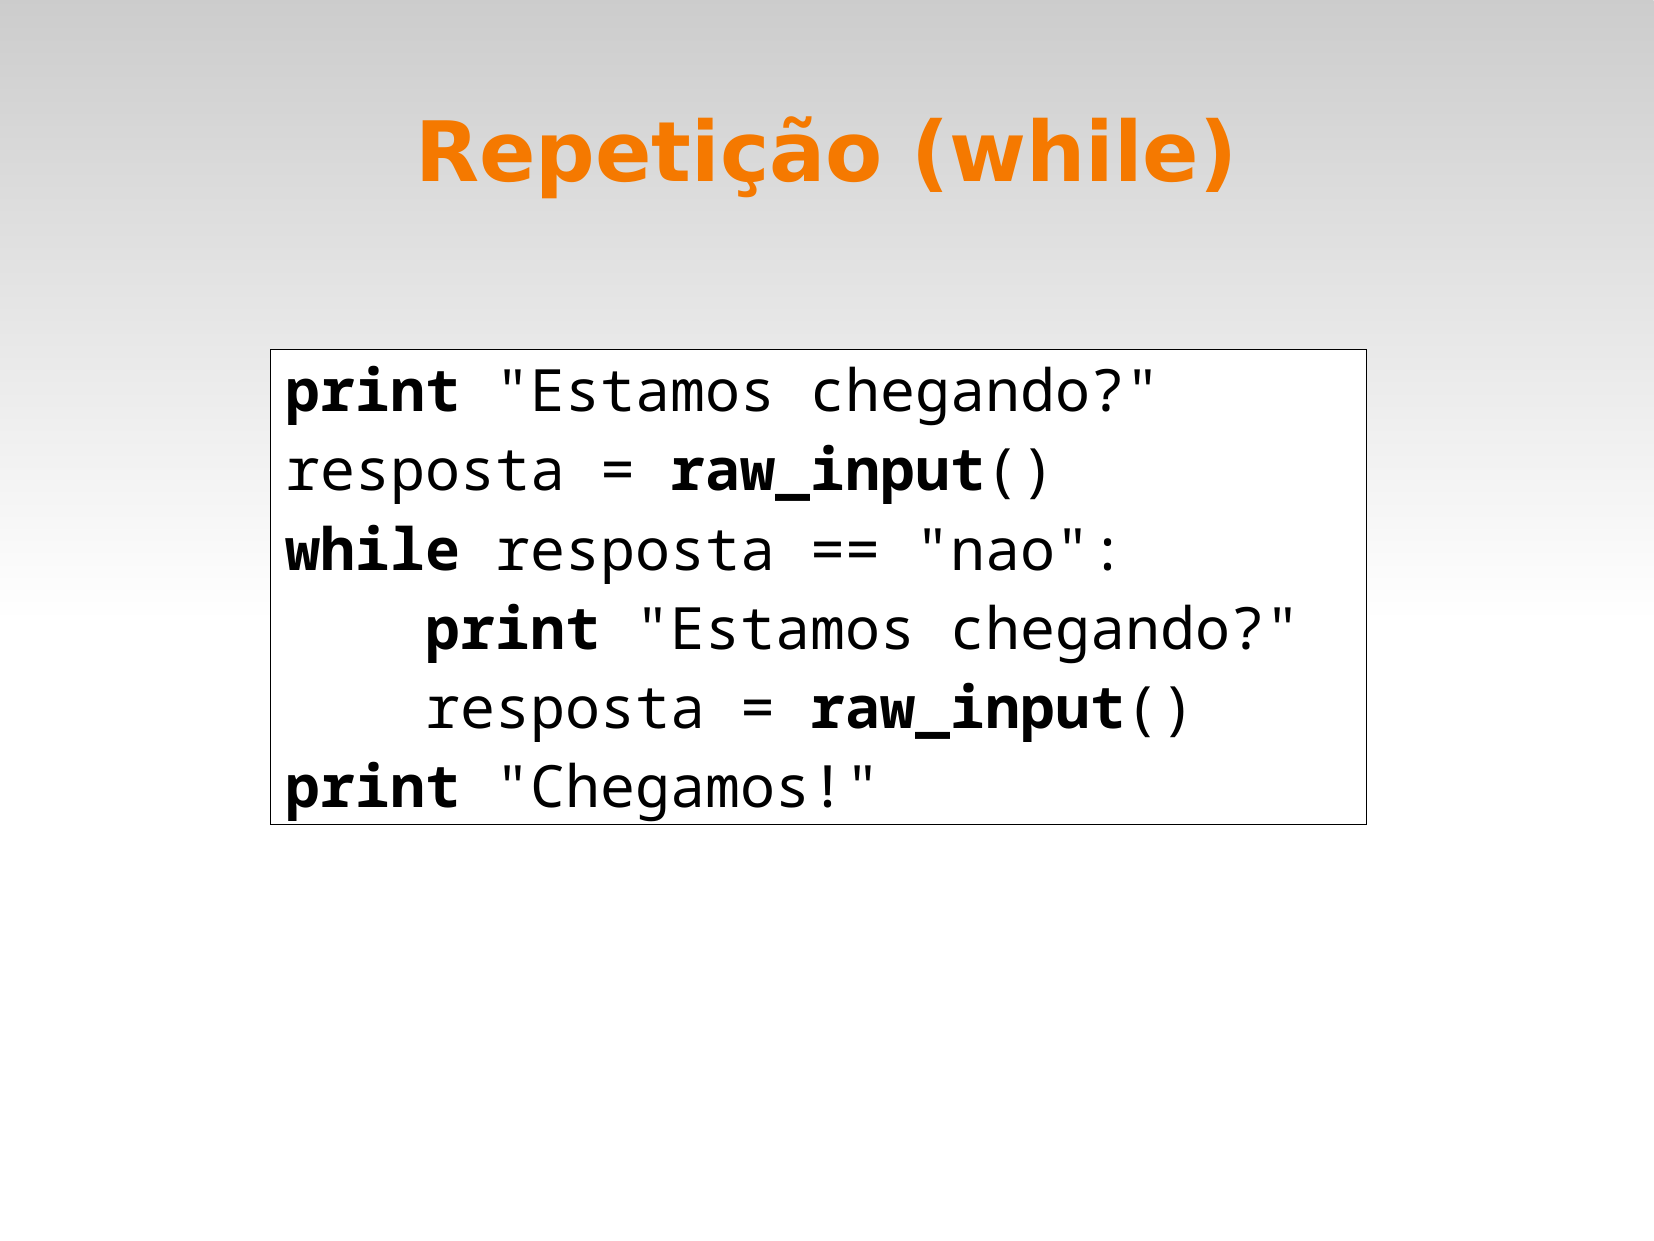

# Repetição (while)
print "Estamos chegando?"
resposta = raw_input()
while resposta == "nao":
 print "Estamos chegando?"
 resposta = raw_input()
print "Chegamos!"